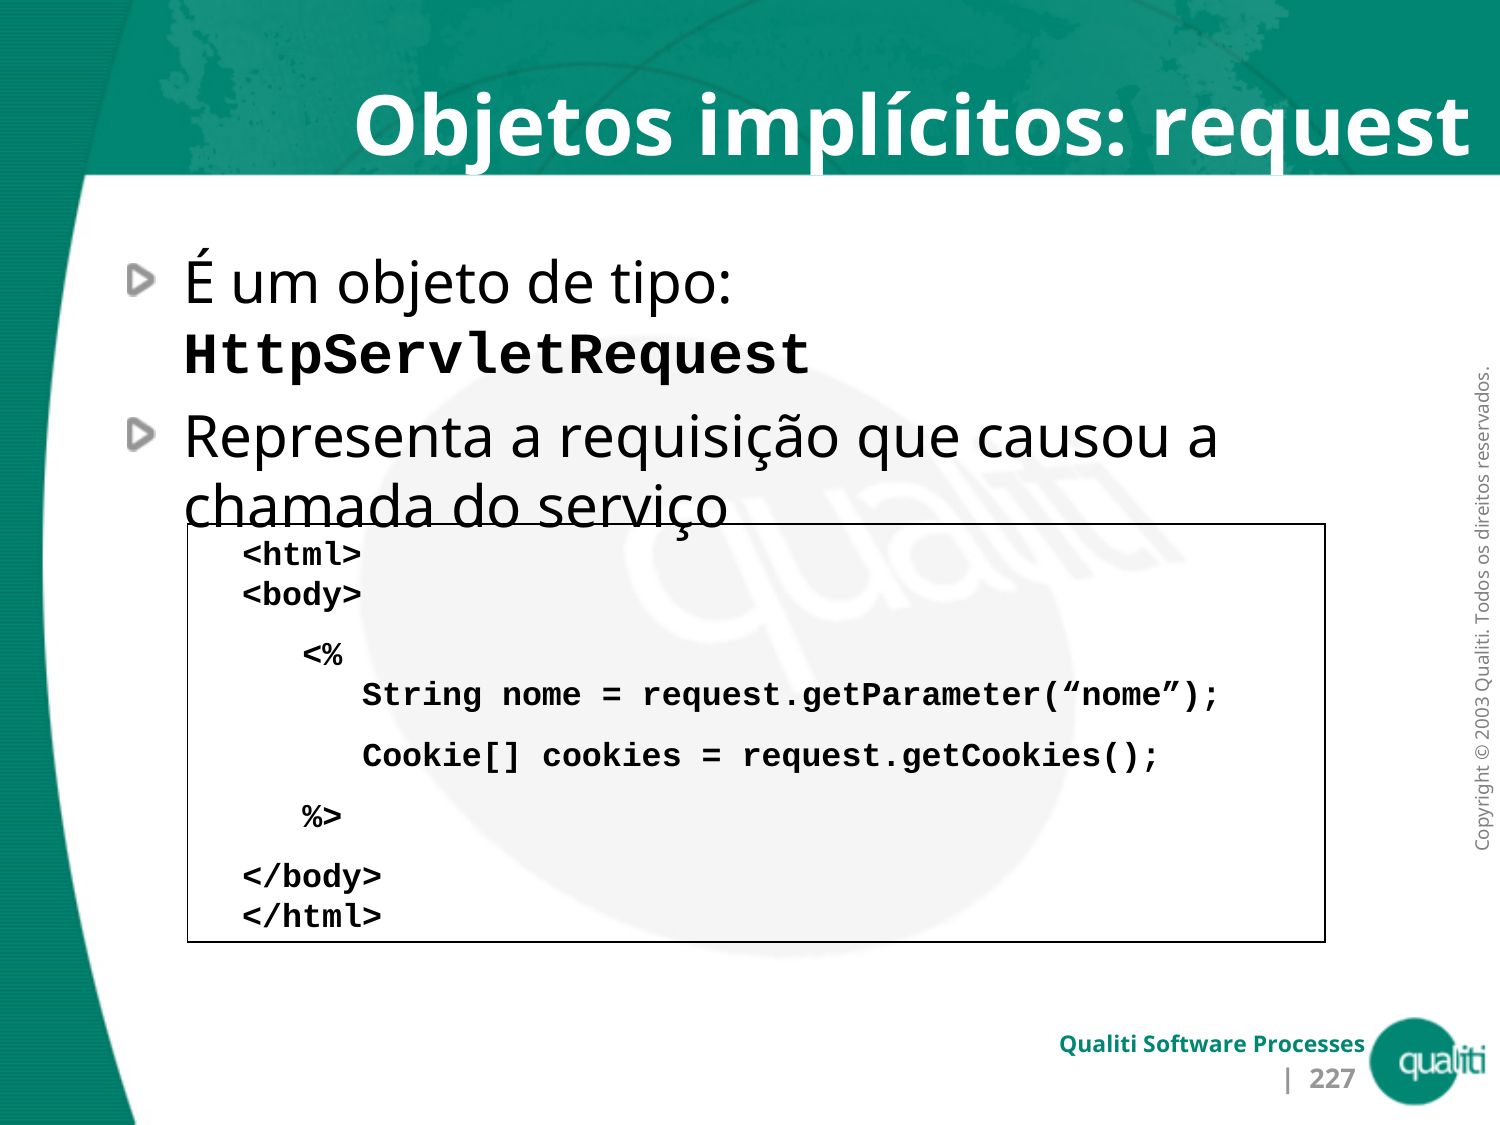

# Objetos implícitos: request
É um objeto de tipo: HttpServletRequest
Representa a requisição que causou a chamada do serviço
 <html>
 <body>
 <%
 String nome = request.getParameter(“nome”);
 Cookie[] cookies = request.getCookies();
 %>
 </body>
 </html>